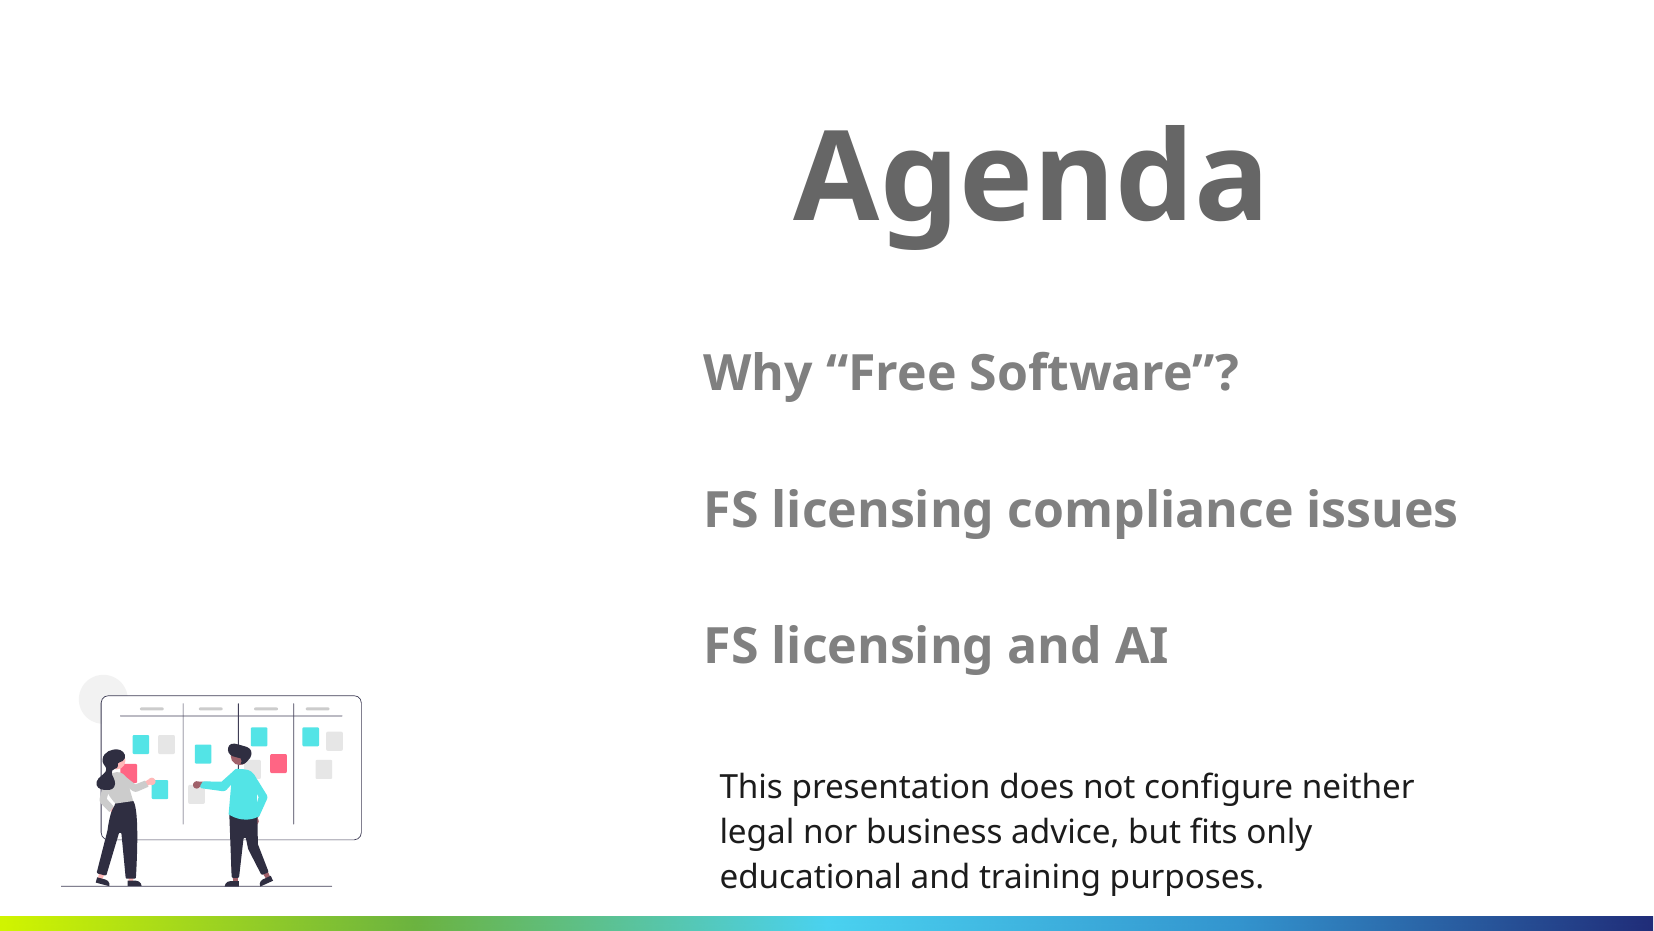

Agenda
Why “Free Software”?
FS licensing compliance issues
FS licensing and AI
#
This presentation does not configure neither legal nor business advice, but fits only educational and training purposes.